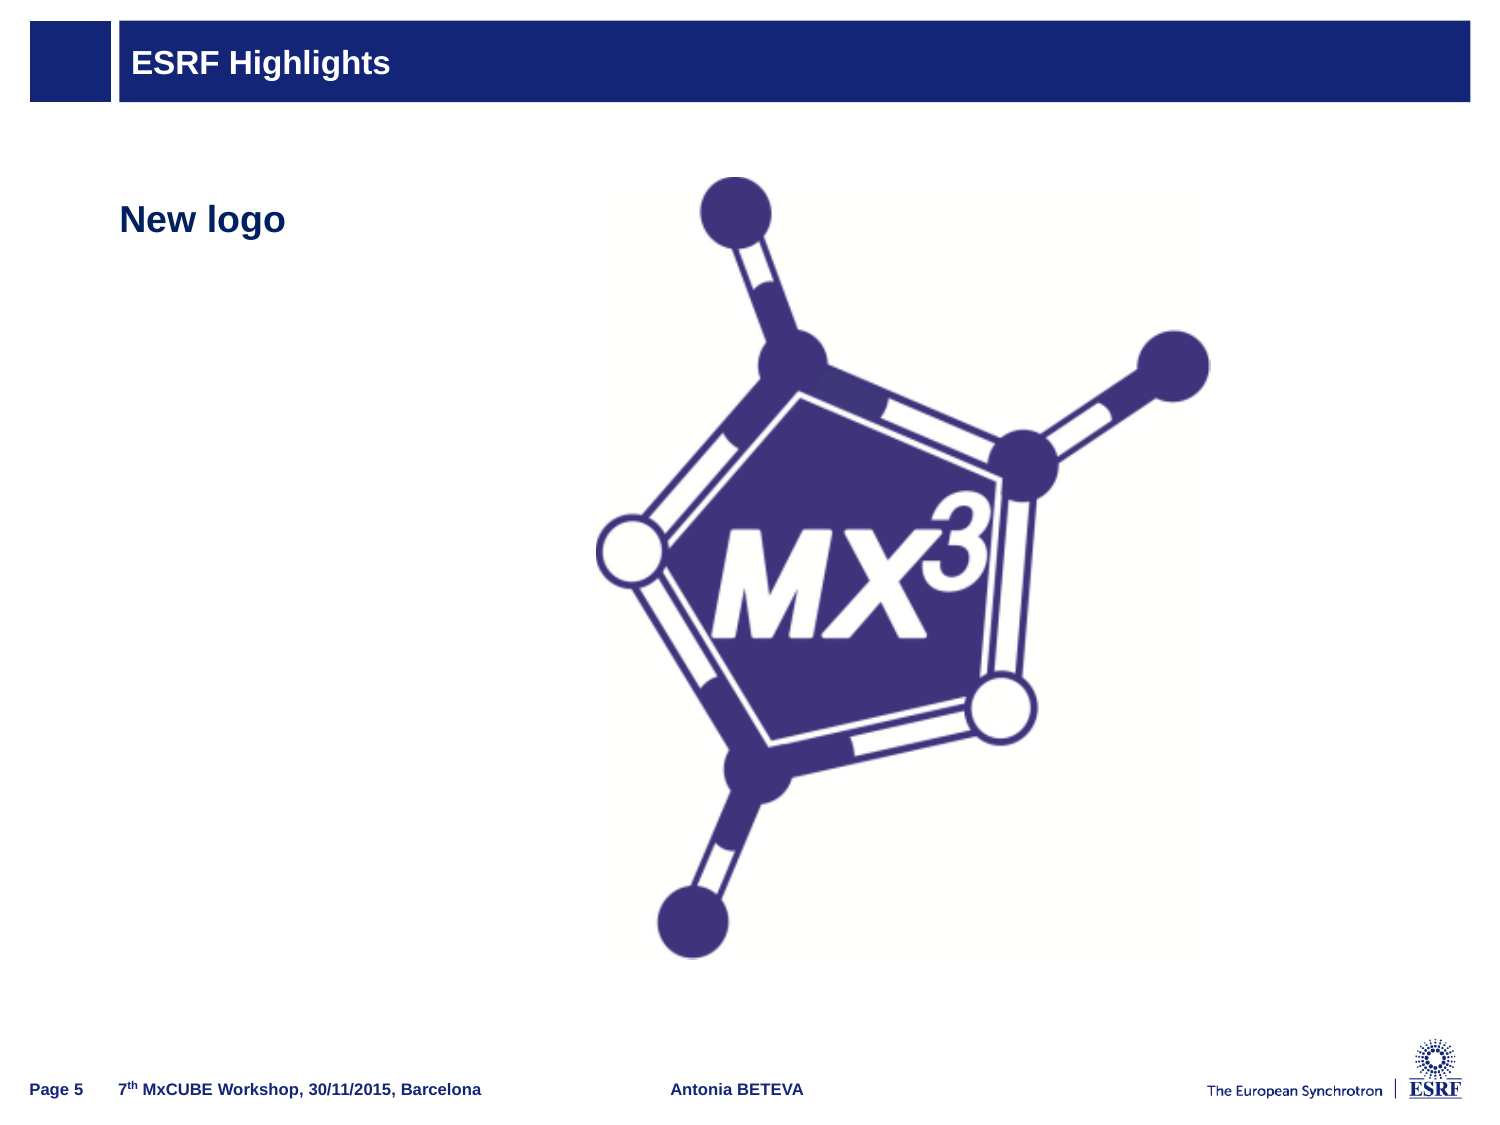

# ESRF Highlights
New logo
7th MxCUBE Workshop, 30/11/2015, Barcelona Antonia BETEVA
Page